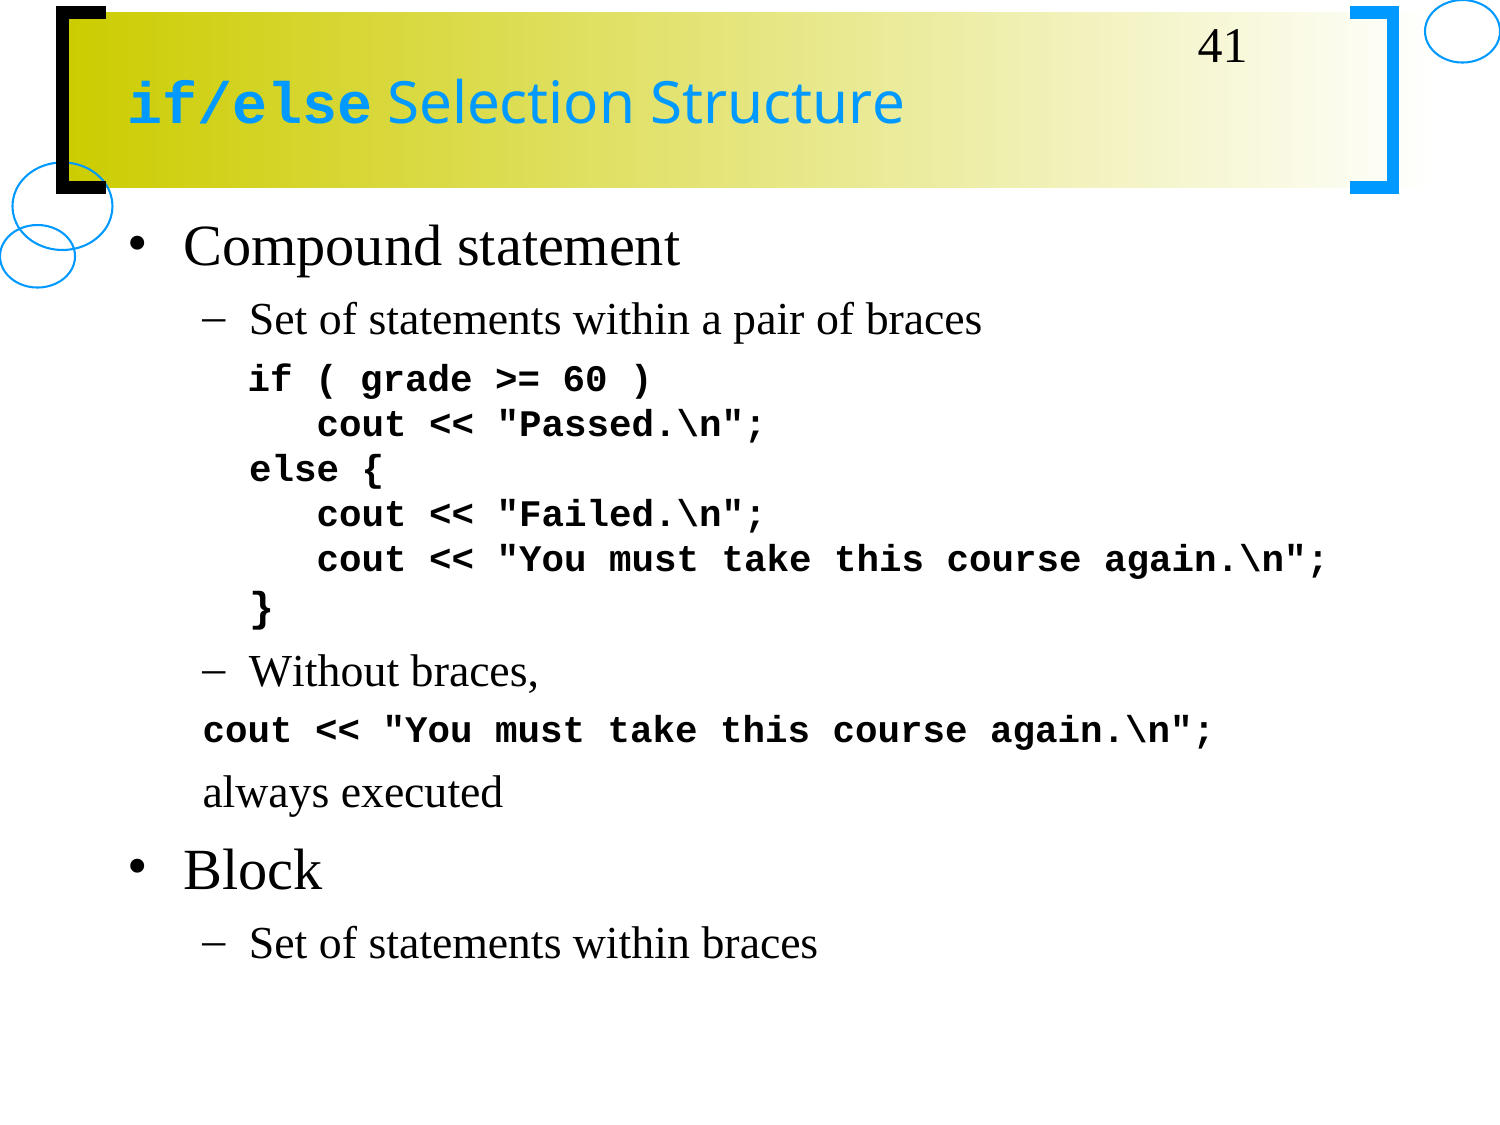

41
# if/else Selection Structure
Compound statement
Set of statements within a pair of braces
 if ( grade >= 60 )
 cout << "Passed.\n";
else {
 cout << "Failed.\n";
 cout << "You must take this course again.\n";
}
Without braces,
cout << "You must take this course again.\n";
always executed
Block
Set of statements within braces